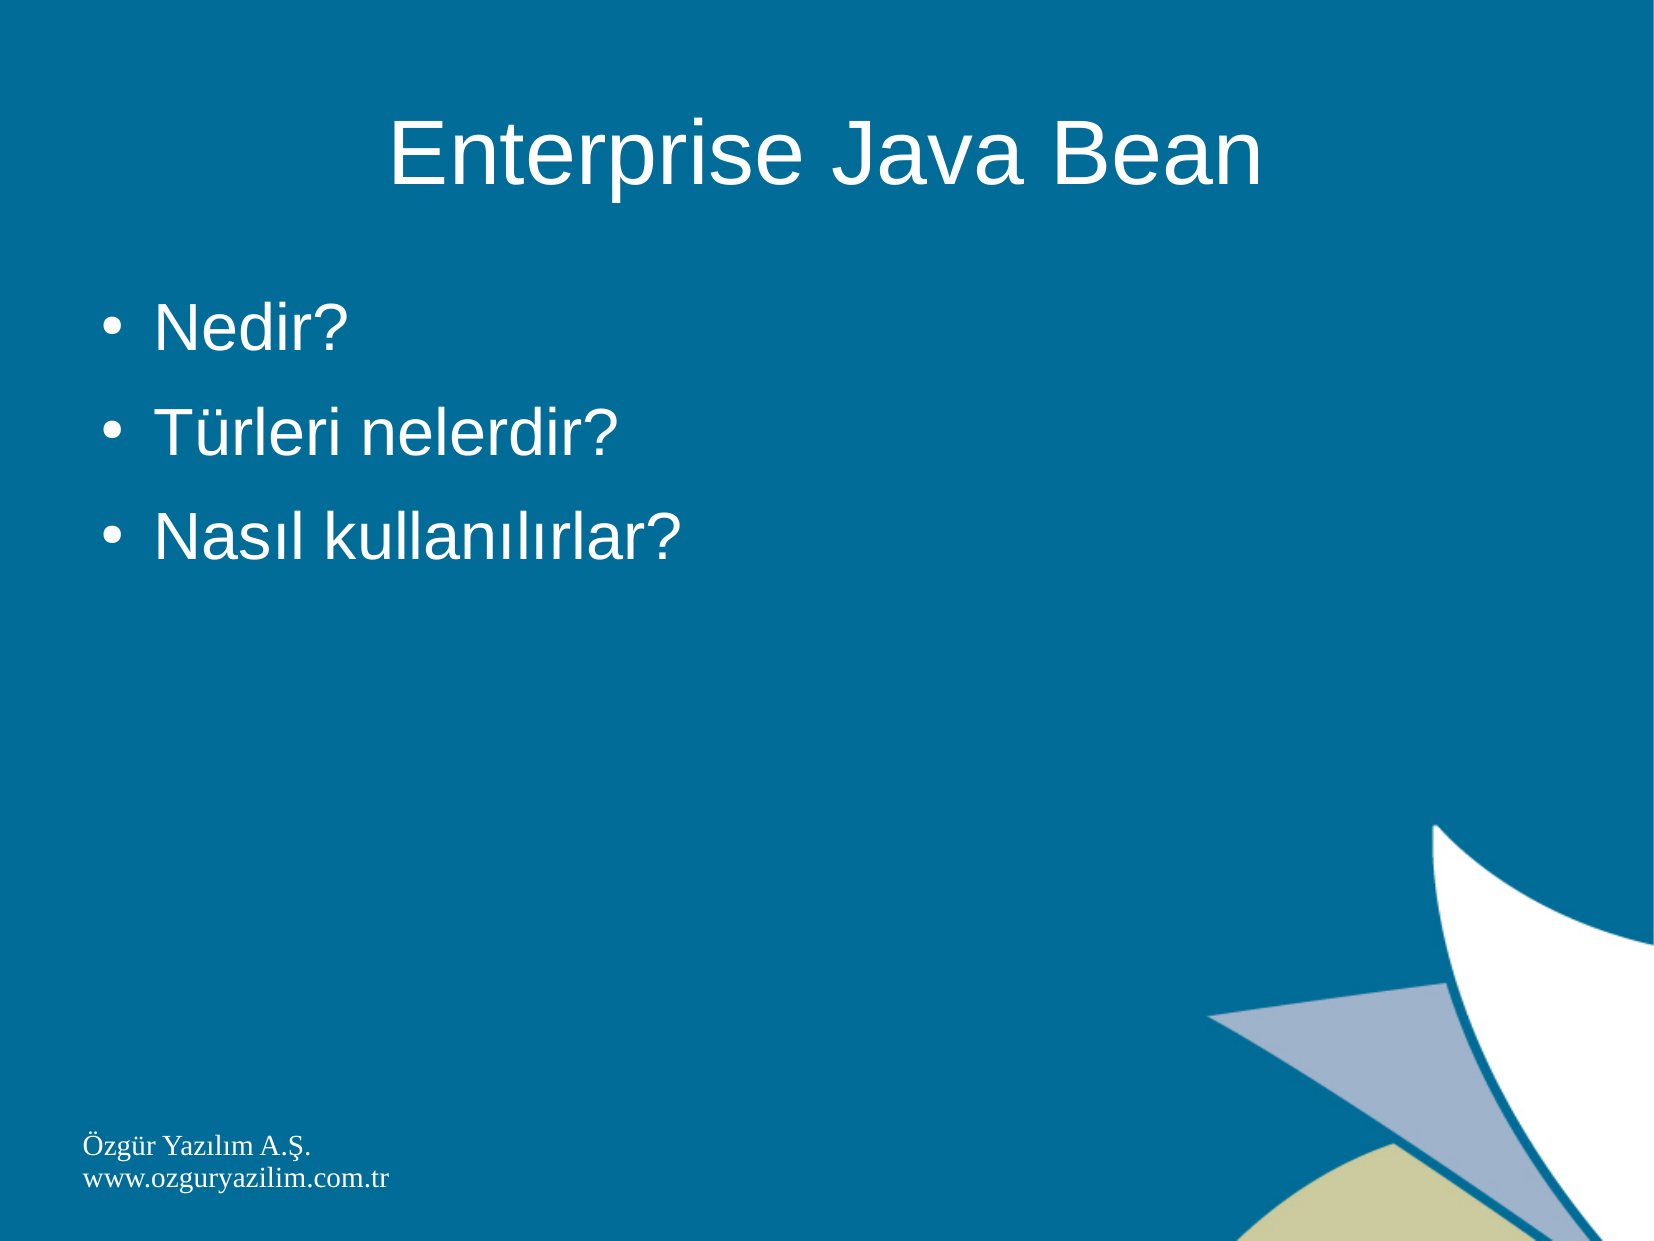

# Enterprise Java Bean
Nedir?
Türleri nelerdir?
Nasıl kullanılırlar?